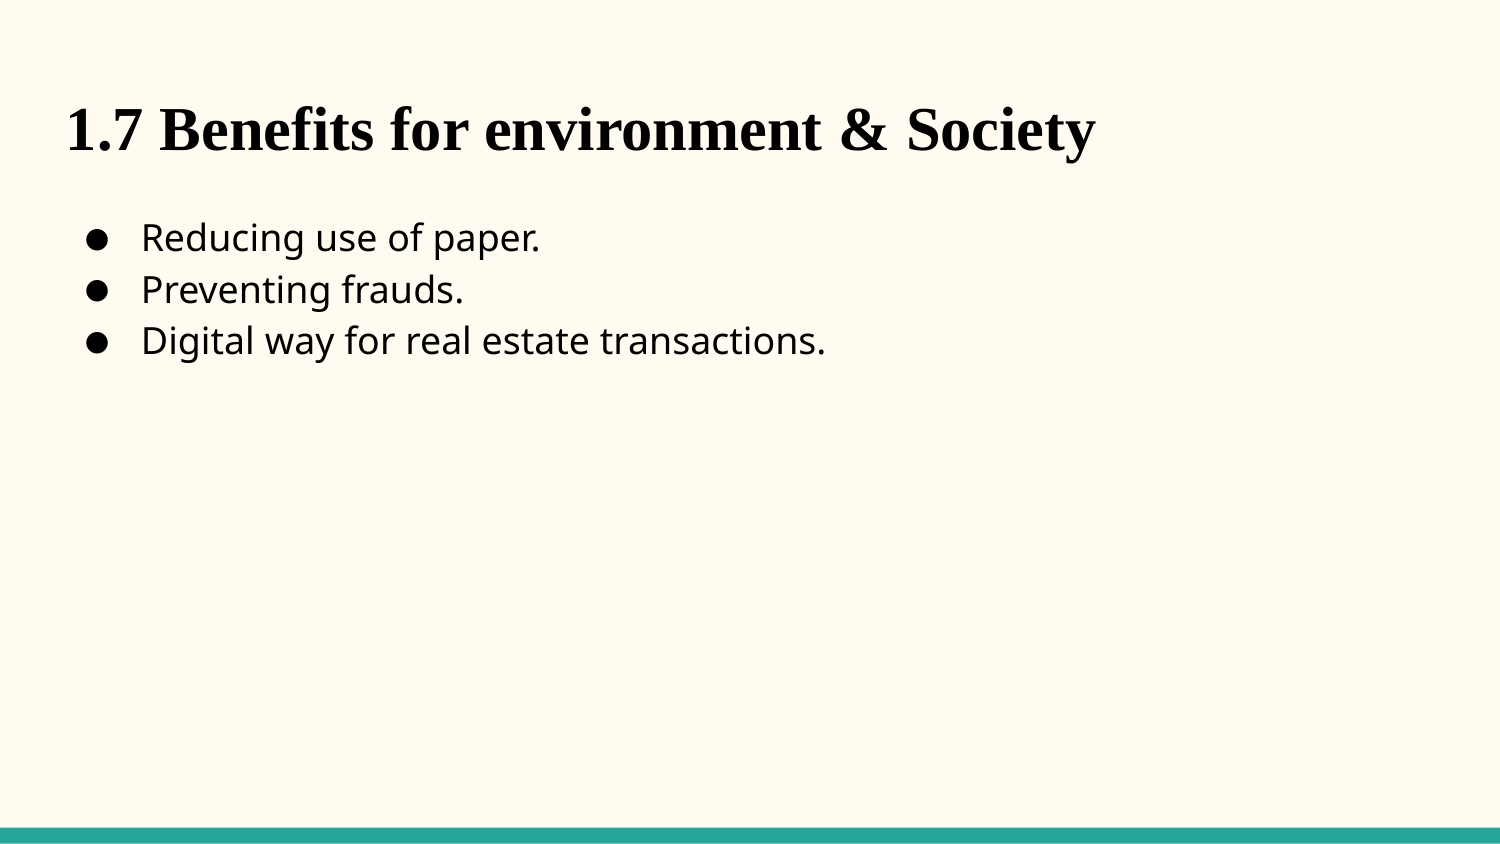

1.7 Benefits for environment & Society
Reducing use of paper.
Preventing frauds.
Digital way for real estate transactions.